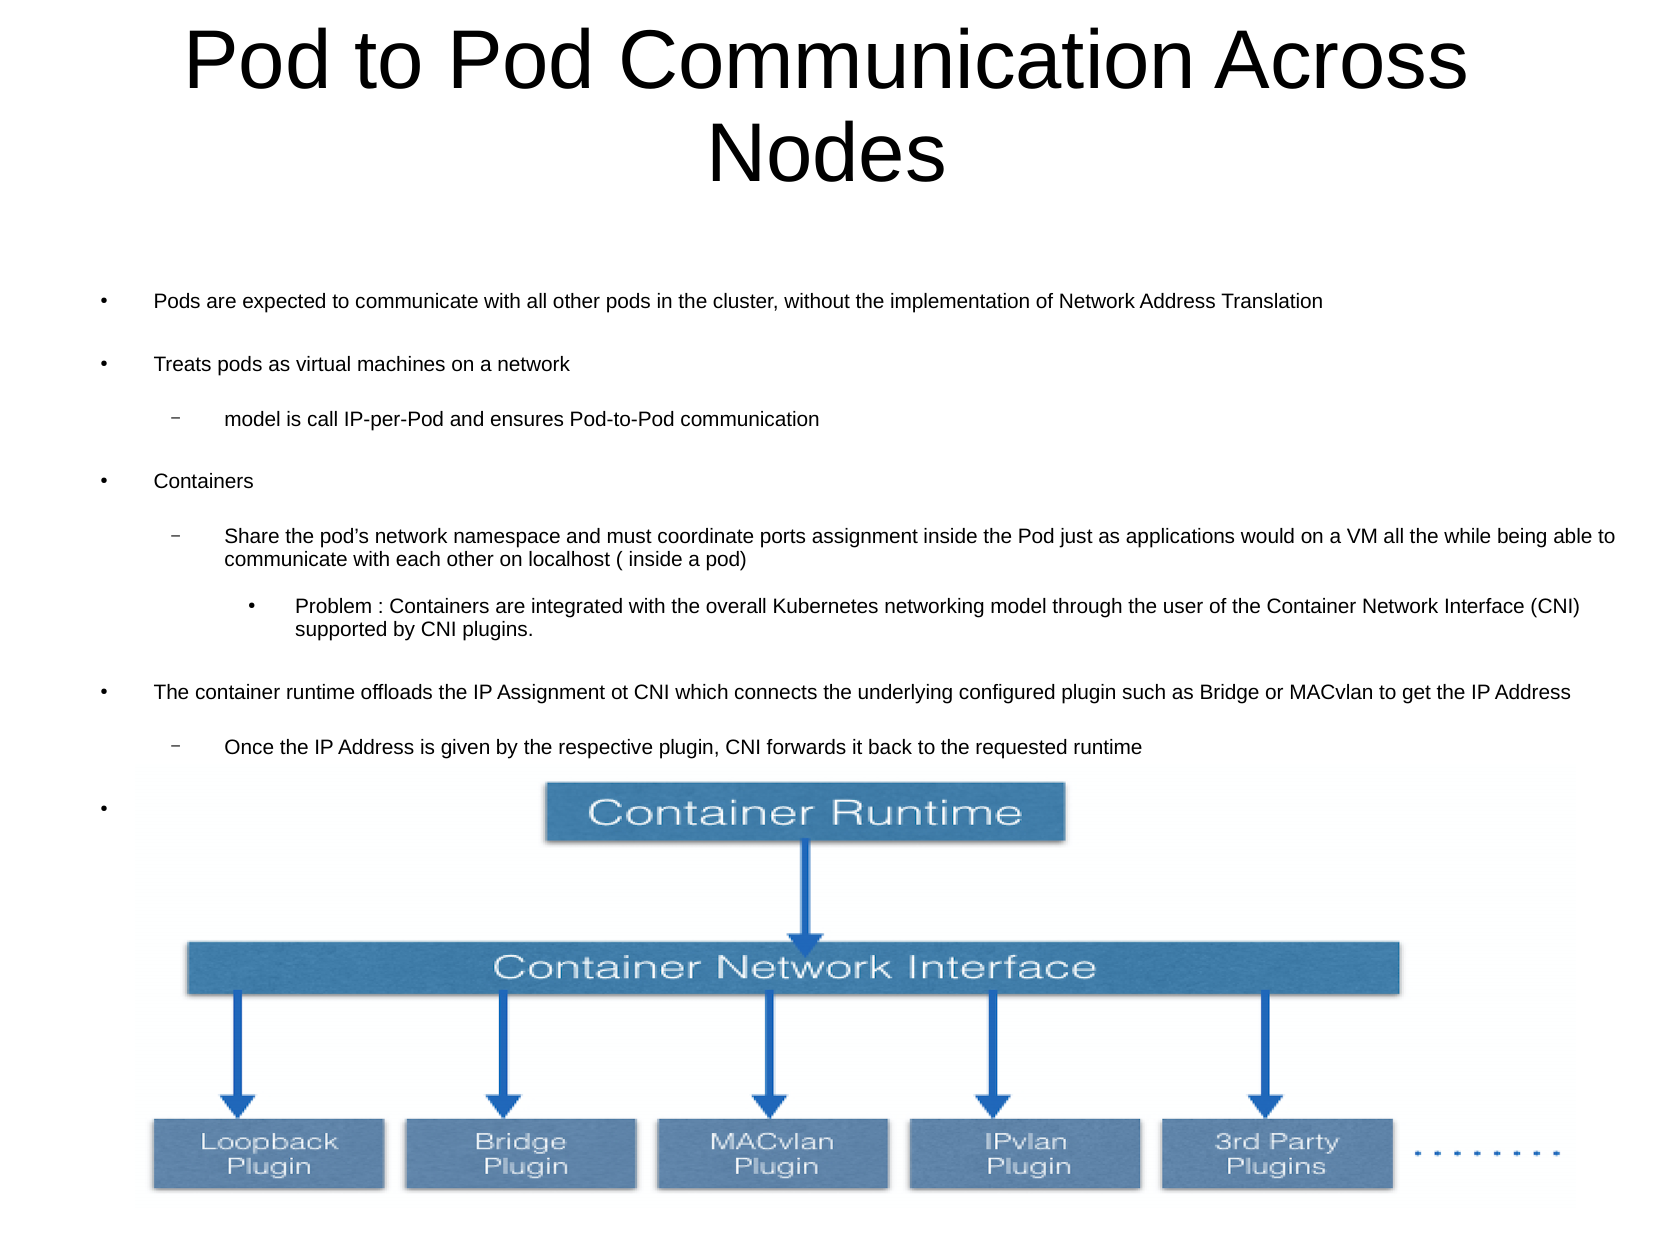

# Pod to Pod Communication Across Nodes
Pods are expected to communicate with all other pods in the cluster, without the implementation of Network Address Translation
Treats pods as virtual machines on a network
model is call IP-per-Pod and ensures Pod-to-Pod communication
Containers
Share the pod’s network namespace and must coordinate ports assignment inside the Pod just as applications would on a VM all the while being able to communicate with each other on localhost ( inside a pod)
Problem : Containers are integrated with the overall Kubernetes networking model through the user of the Container Network Interface (CNI) supported by CNI plugins.
The container runtime offloads the IP Assignment ot CNI which connects the underlying configured plugin such as Bridge or MACvlan to get the IP Address
Once the IP Address is given by the respective plugin, CNI forwards it back to the requested runtime